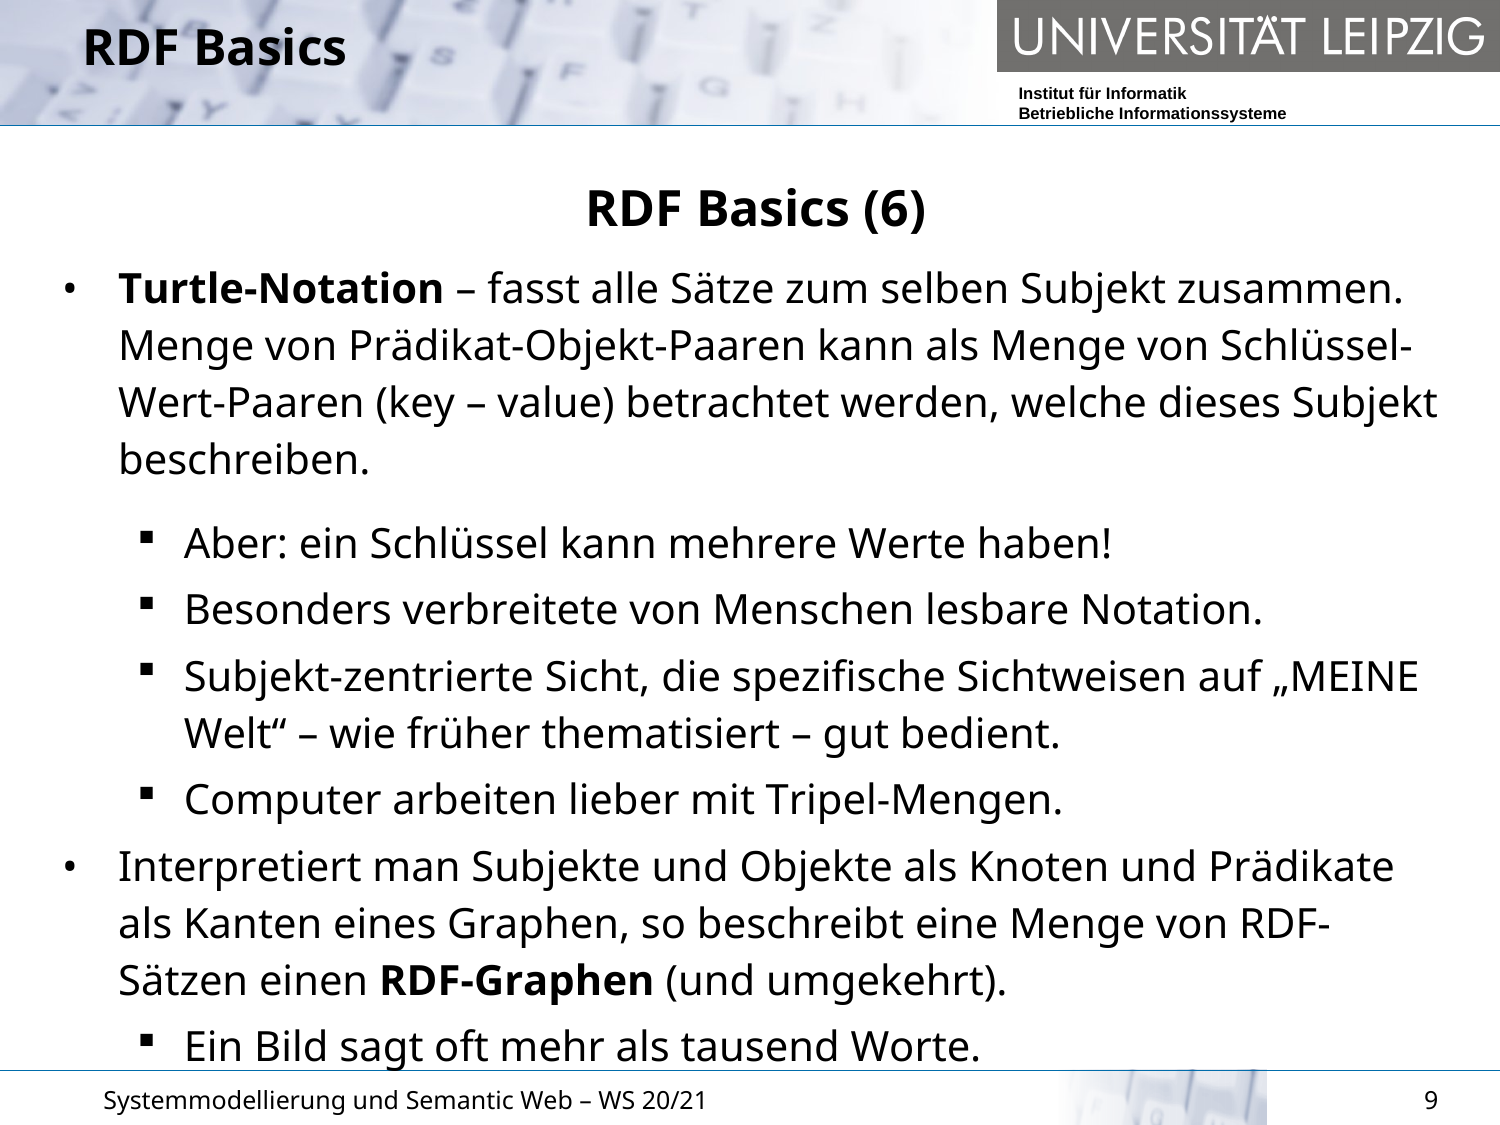

RDF Basics
# RDF Basics (6)
Turtle-Notation – fasst alle Sätze zum selben Subjekt zusammen. Menge von Prädikat-Objekt-Paaren kann als Menge von Schlüssel-Wert-Paaren (key – value) betrachtet werden, welche dieses Subjekt beschreiben.
Aber: ein Schlüssel kann mehrere Werte haben!
Besonders verbreitete von Menschen lesbare Notation.
Subjekt-zentrierte Sicht, die spezifische Sichtweisen auf „MEINE Welt“ – wie früher thematisiert – gut bedient.
Computer arbeiten lieber mit Tripel-Mengen.
Interpretiert man Subjekte und Objekte als Knoten und Prädikate als Kanten eines Graphen, so beschreibt eine Menge von RDF-Sätzen einen RDF-Graphen (und umgekehrt).
Ein Bild sagt oft mehr als tausend Worte.
Systemmodellierung und Semantic Web – WS 20/21
9